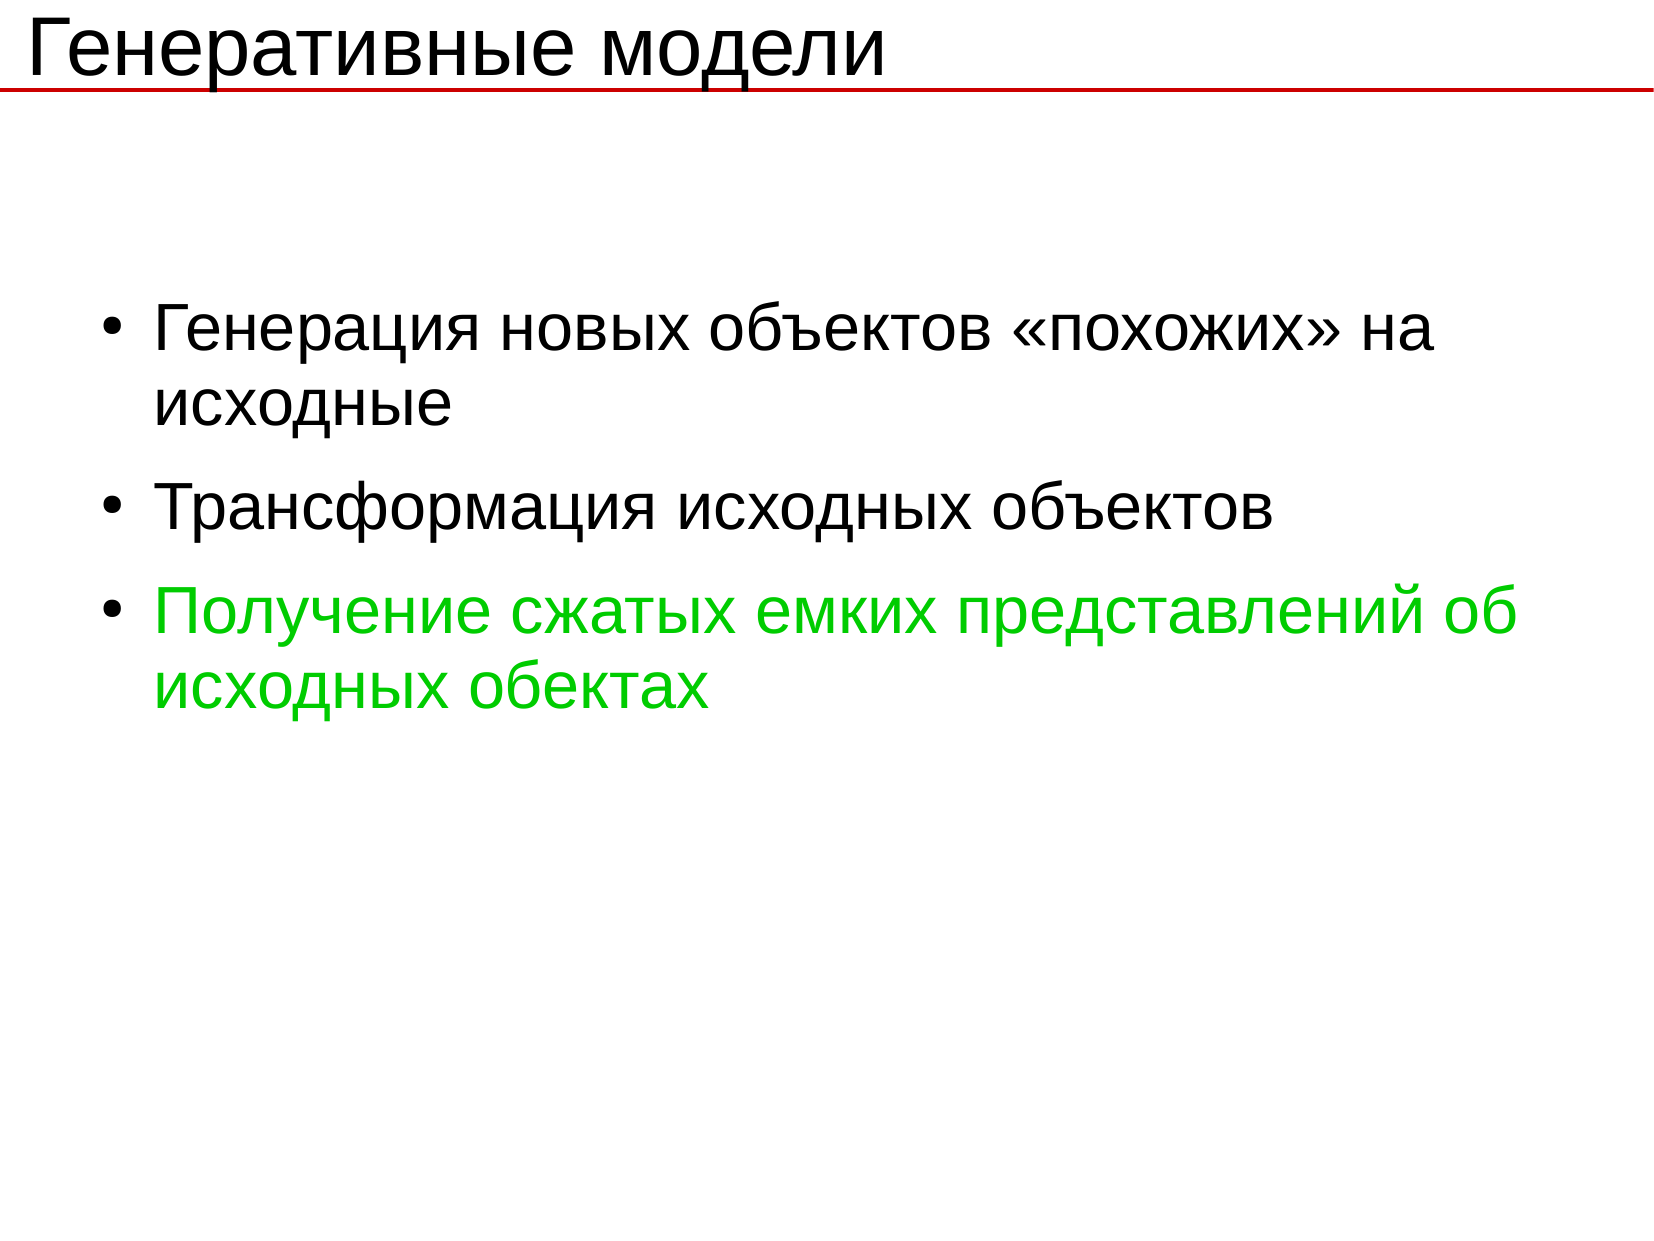

# Генеративные модели
Генерация новых объектов «похожих» на исходные
Трансформация исходных объектов
Получение сжатых емких представлений об исходных обектах